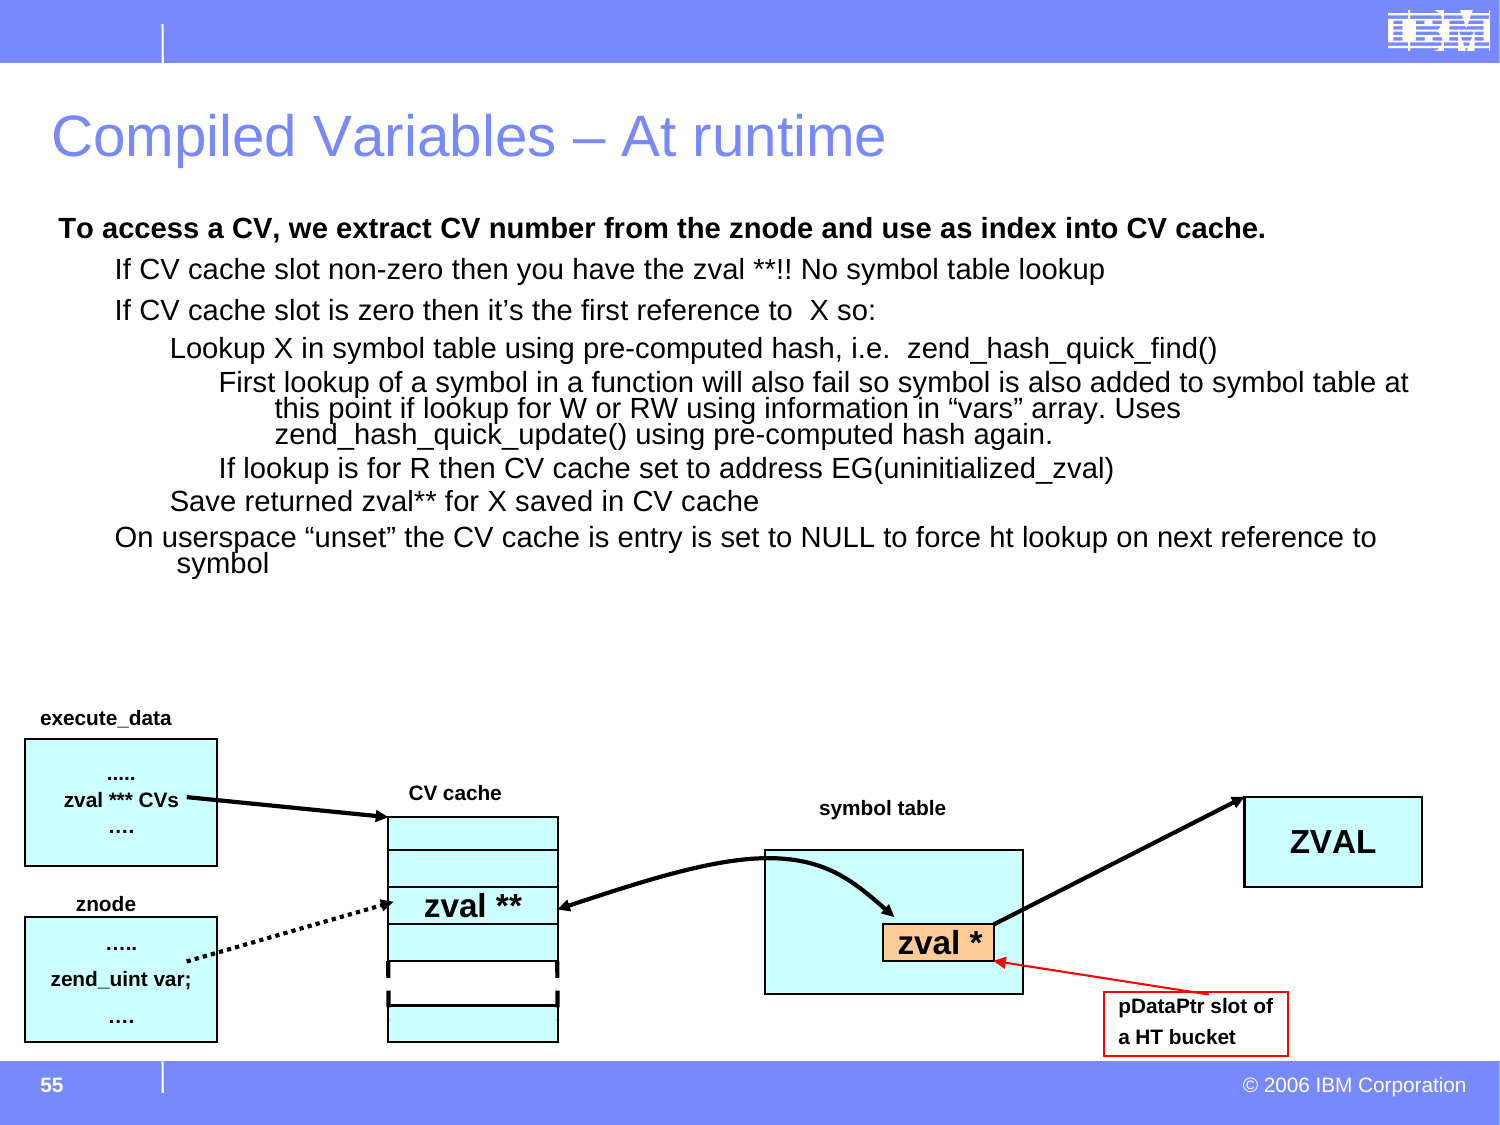

# Compiled Variables – At runtime
To access a CV, we extract CV number from the znode and use as index into CV cache.
If CV cache slot non-zero then you have the zval **!! No symbol table lookup
If CV cache slot is zero then it’s the first reference to X so:
Lookup X in symbol table using pre-computed hash, i.e. zend_hash_quick_find()‏
First lookup of a symbol in a function will also fail so symbol is also added to symbol table at this point if lookup for W or RW using information in “vars” array. Uses zend_hash_quick_update() using pre-computed hash again.
If lookup is for R then CV cache set to address EG(uninitialized_zval)‏
Save returned zval** for X saved in CV cache
On userspace “unset” the CV cache is entry is set to NULL to force ht lookup on next reference to symbol
execute_data
.....
zval *** CVs
….
CV cache
symbol table
ZVAL
znode
zval **
…..
zend_uint var;
….
zval *
pDataPtr slot of
a HT bucket
55